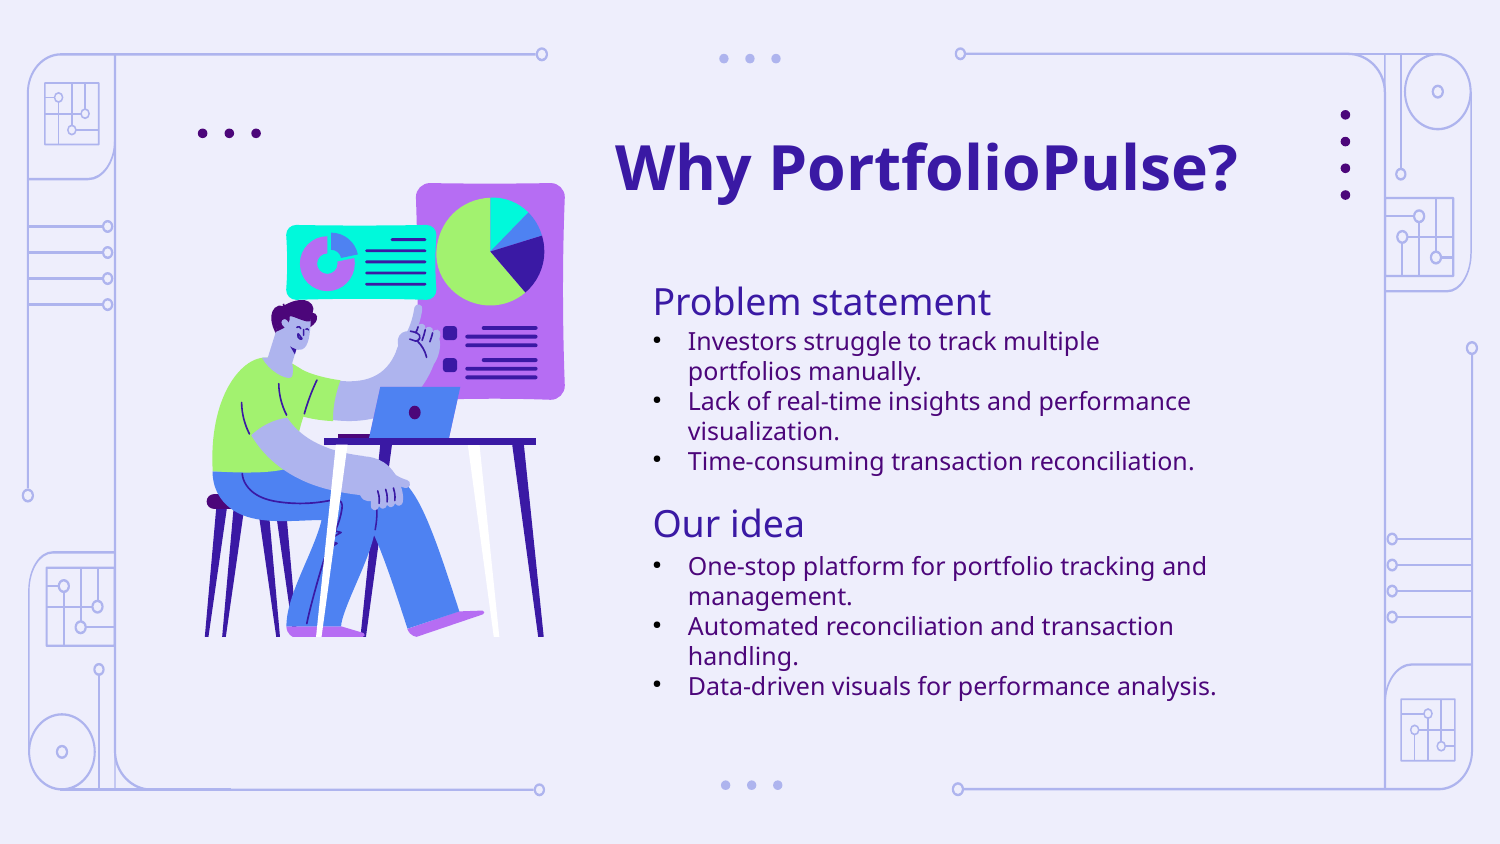

# Why PortfolioPulse?
Problem statement
Investors struggle to track multiple portfolios manually.
Lack of real-time insights and performance visualization.
Time-consuming transaction reconciliation.
Our idea
One-stop platform for portfolio tracking and management.
Automated reconciliation and transaction handling.
Data-driven visuals for performance analysis.